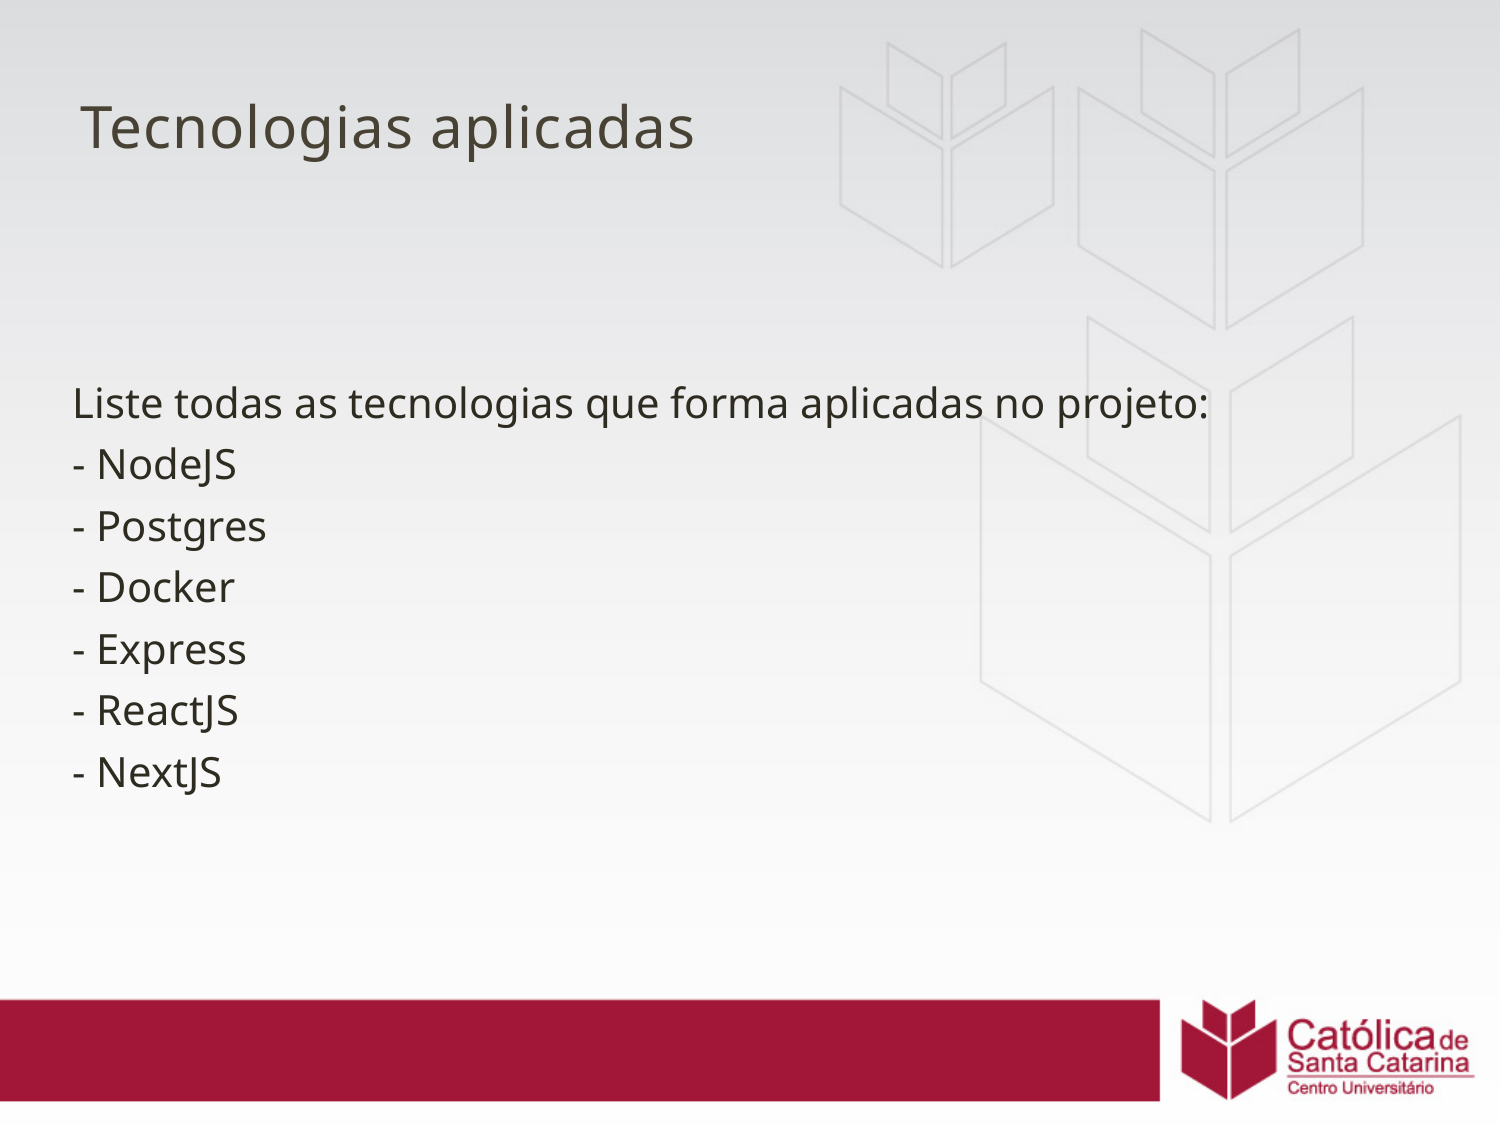

# Tecnologias aplicadas
Liste todas as tecnologias que forma aplicadas no projeto:
- NodeJS
- Postgres
- Docker
- Express
- ReactJS
- NextJS